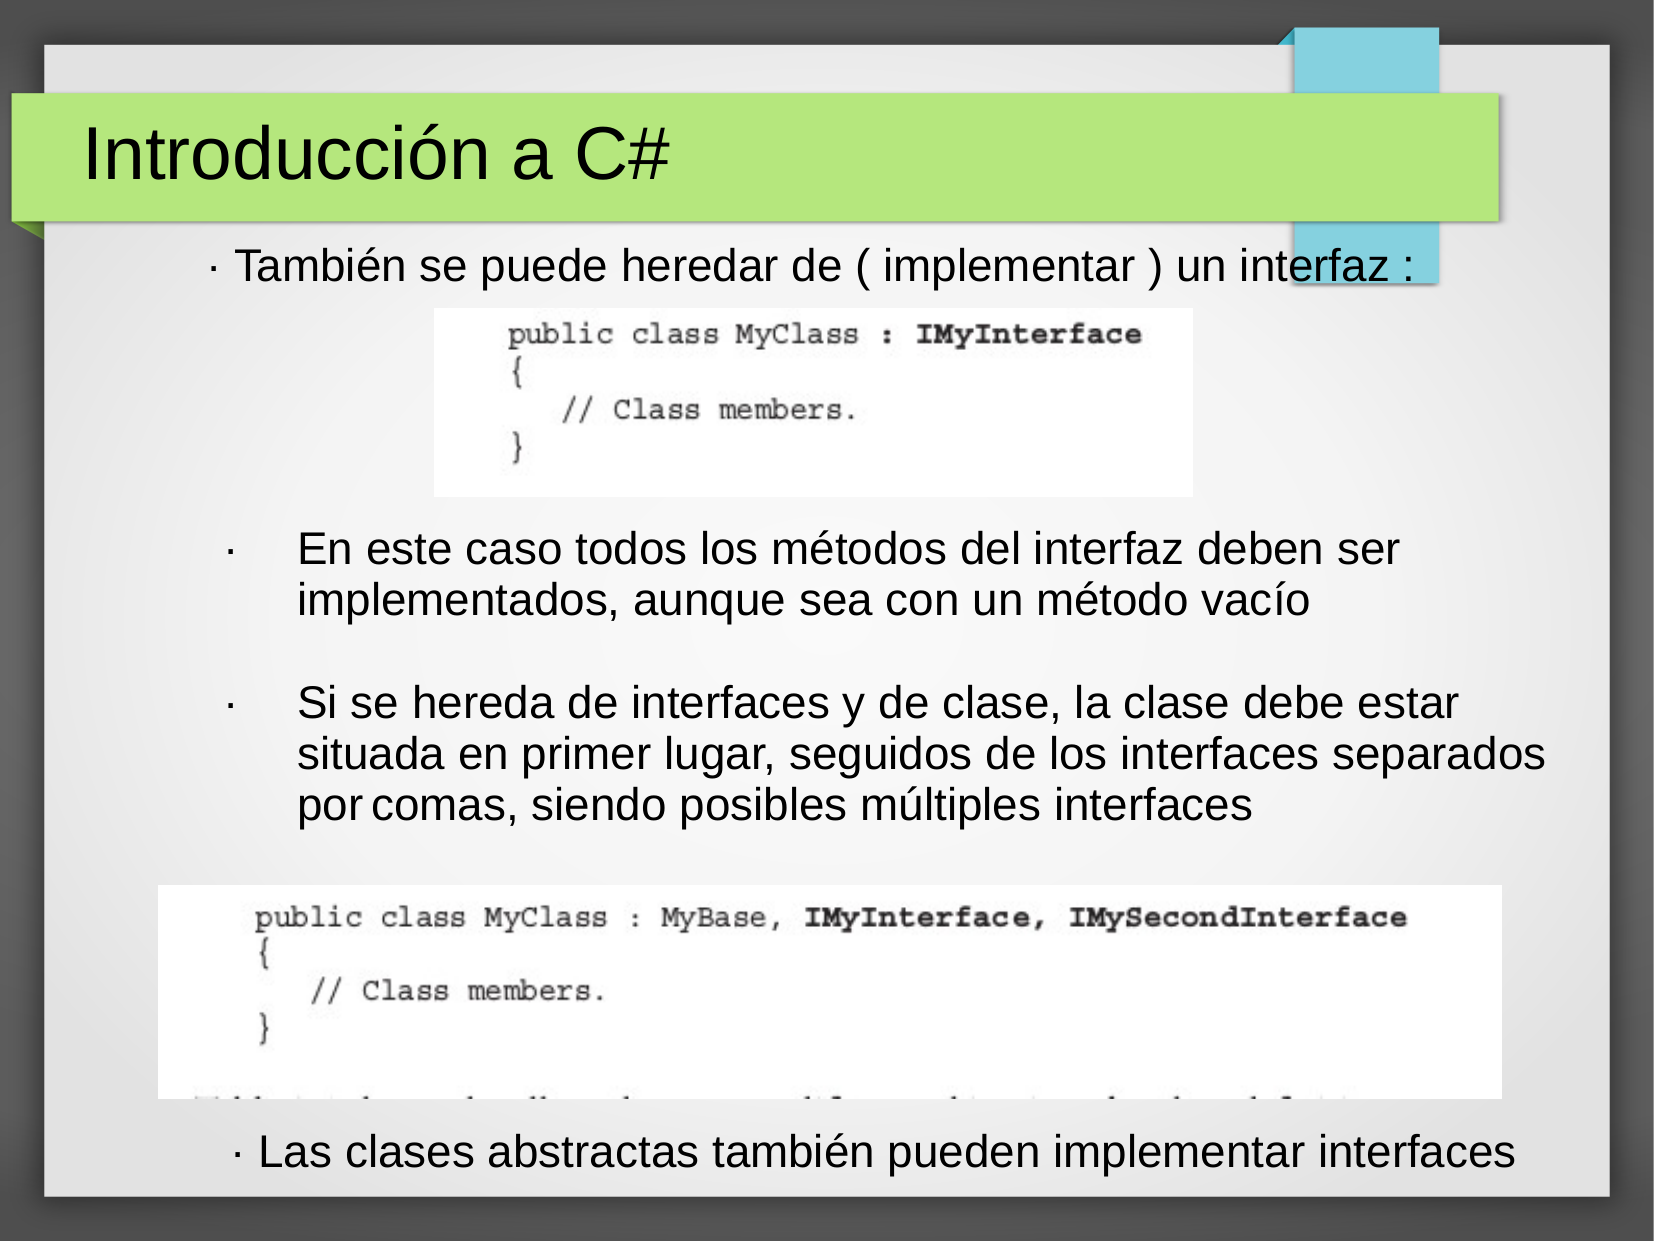

# Introducción a C#
		· También se puede heredar de ( implementar ) un interfaz :
		· 	En este caso todos los métodos del interfaz deben ser 					implementados, aunque sea con un método vacío
		· 	Si se hereda de interfaces y de clase, la clase debe estar 					situada en primer lugar, seguidos de los interfaces separados 			por	comas, siendo posibles múltiples interfaces
		· Las clases abstractas también pueden implementar interfaces